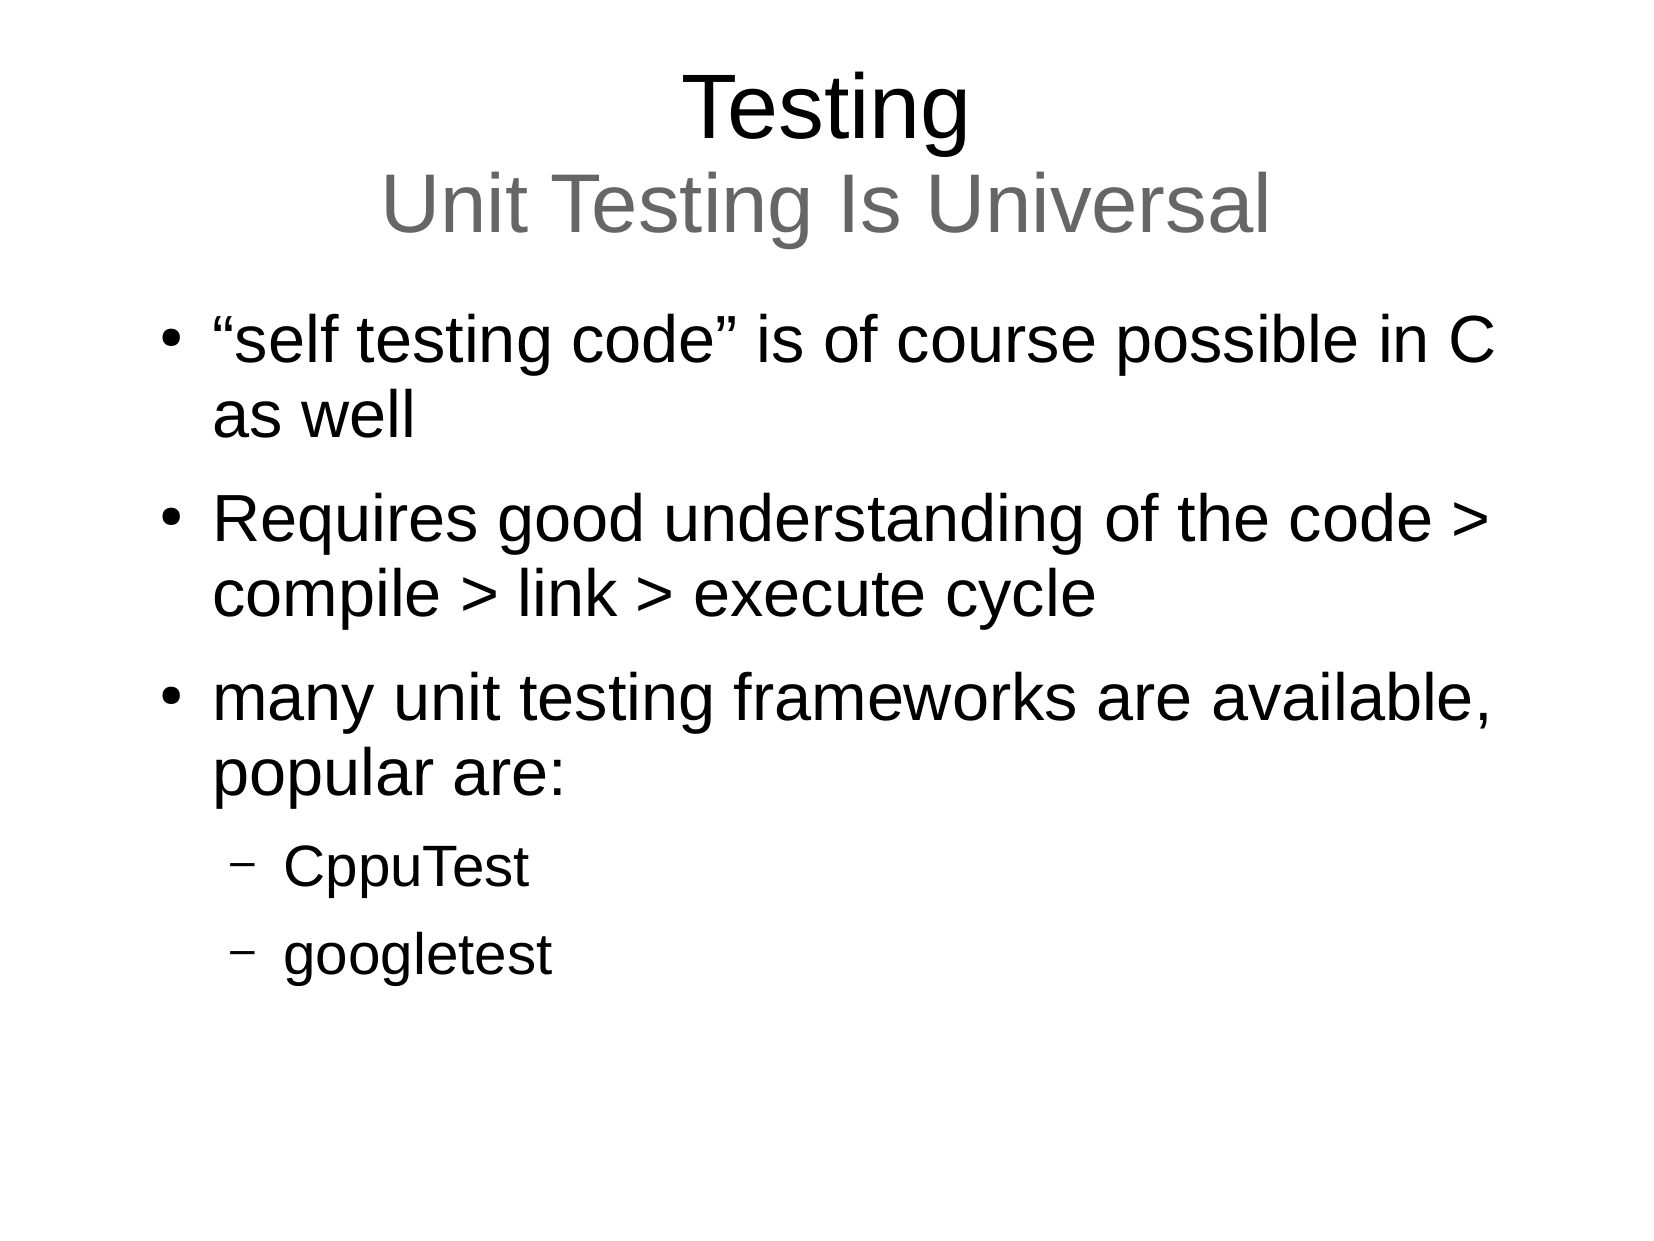

# Testing Unit Testing Is Universal
“self testing code” is of course possible in C as well
Requires good understanding of the code > compile > link > execute cycle
many unit testing frameworks are available, popular are:
CppuTest
googletest